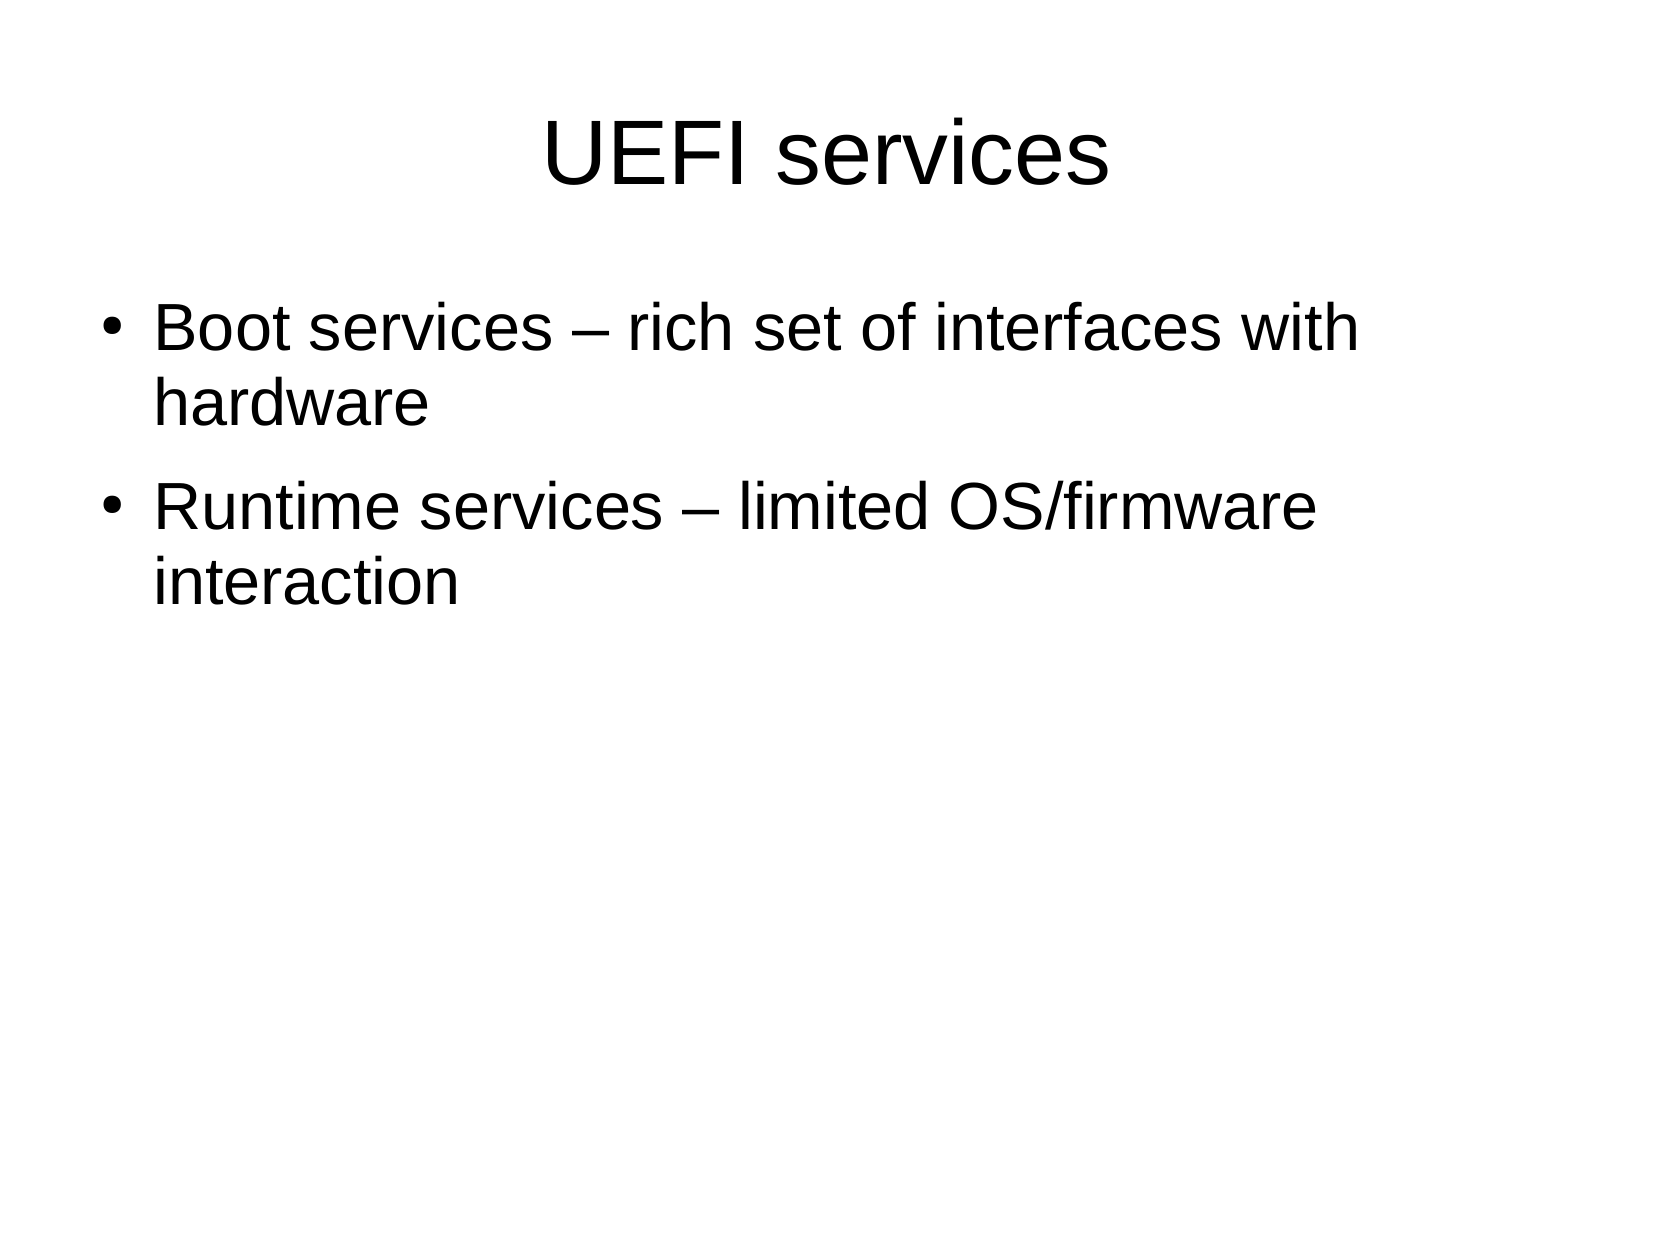

# UEFI services
Boot services – rich set of interfaces with hardware
Runtime services – limited OS/firmware interaction